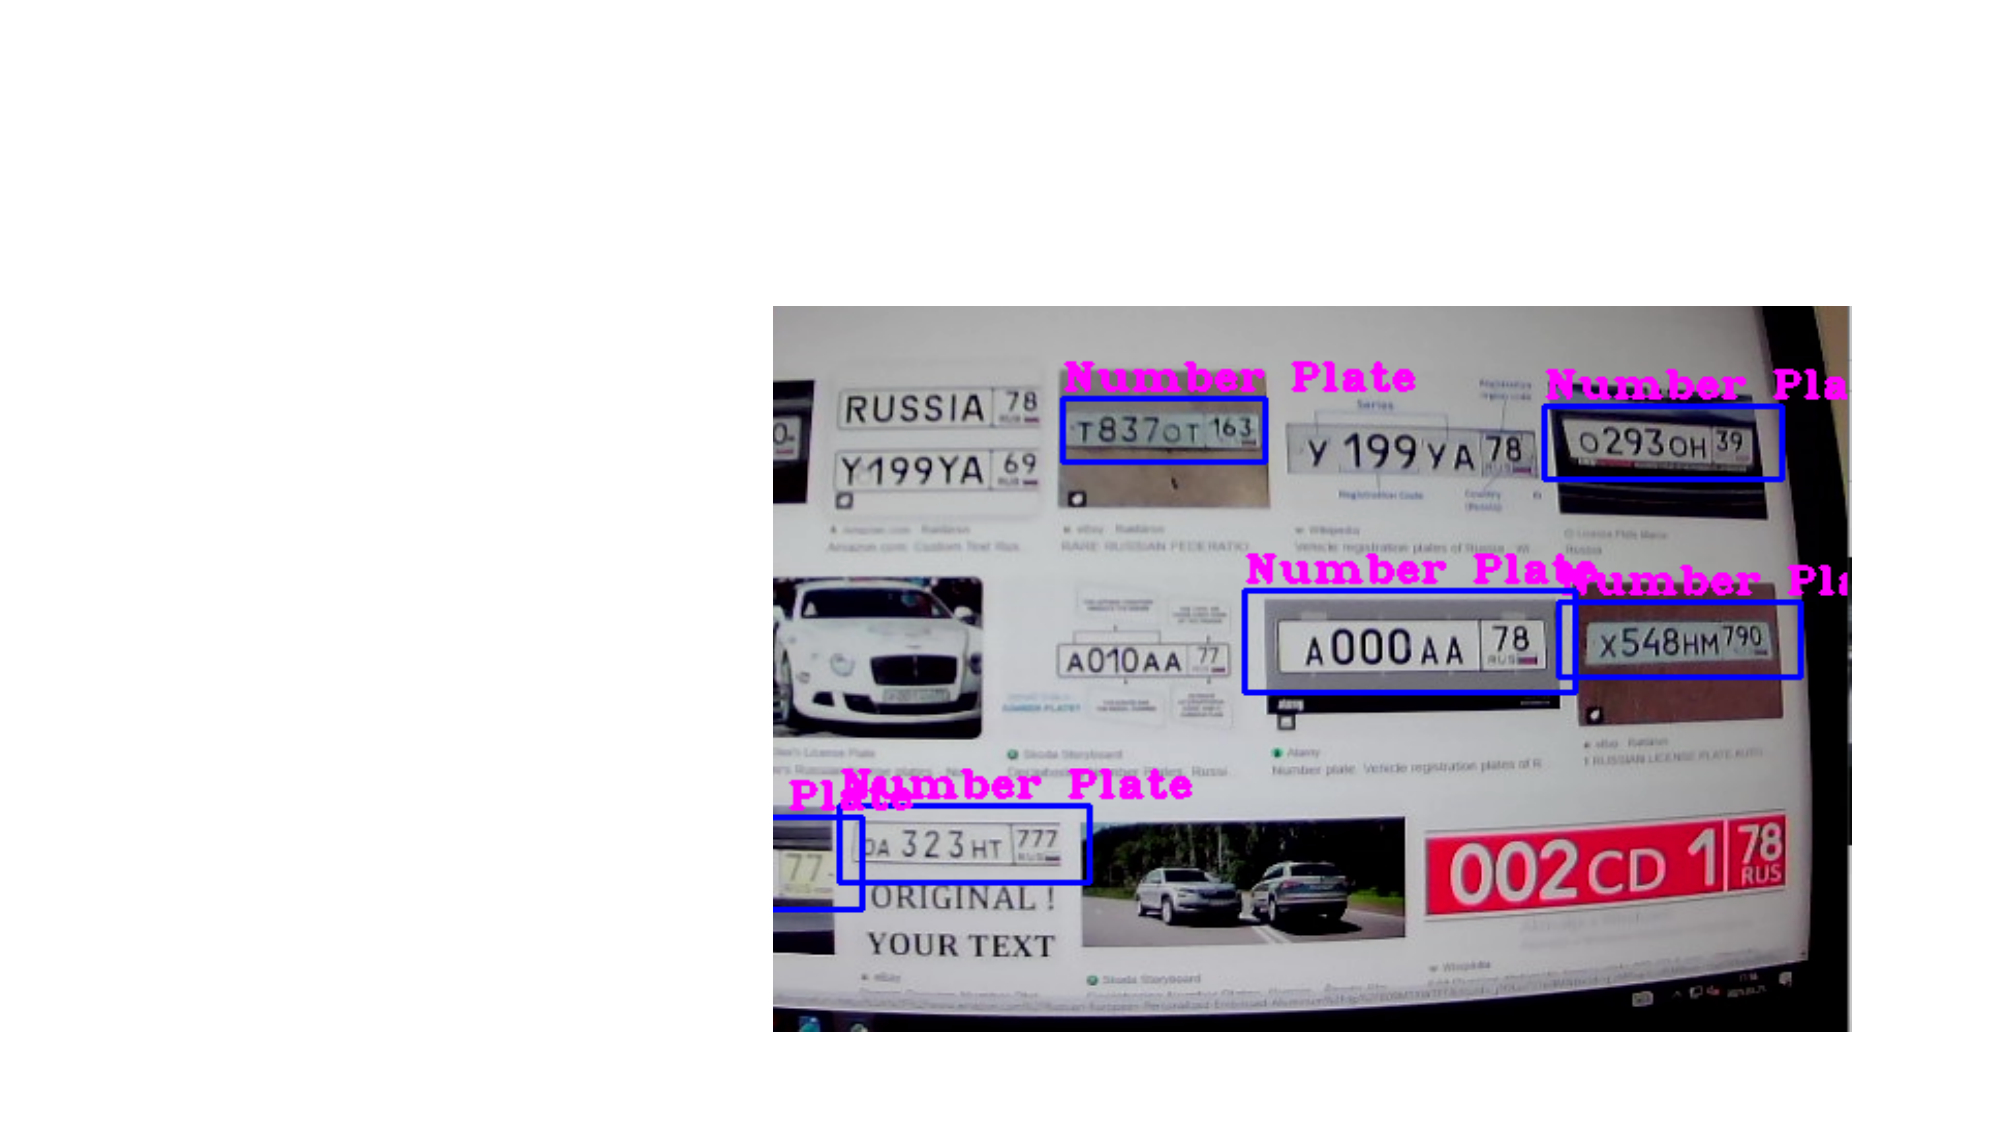

# Kód tesztelése
A teszten látszik, ha már van egy kis eltérés vagy szöveg a rendszámhoz közel, akkor nem ismeri fel, még néha autókon sem ismeri fel.l